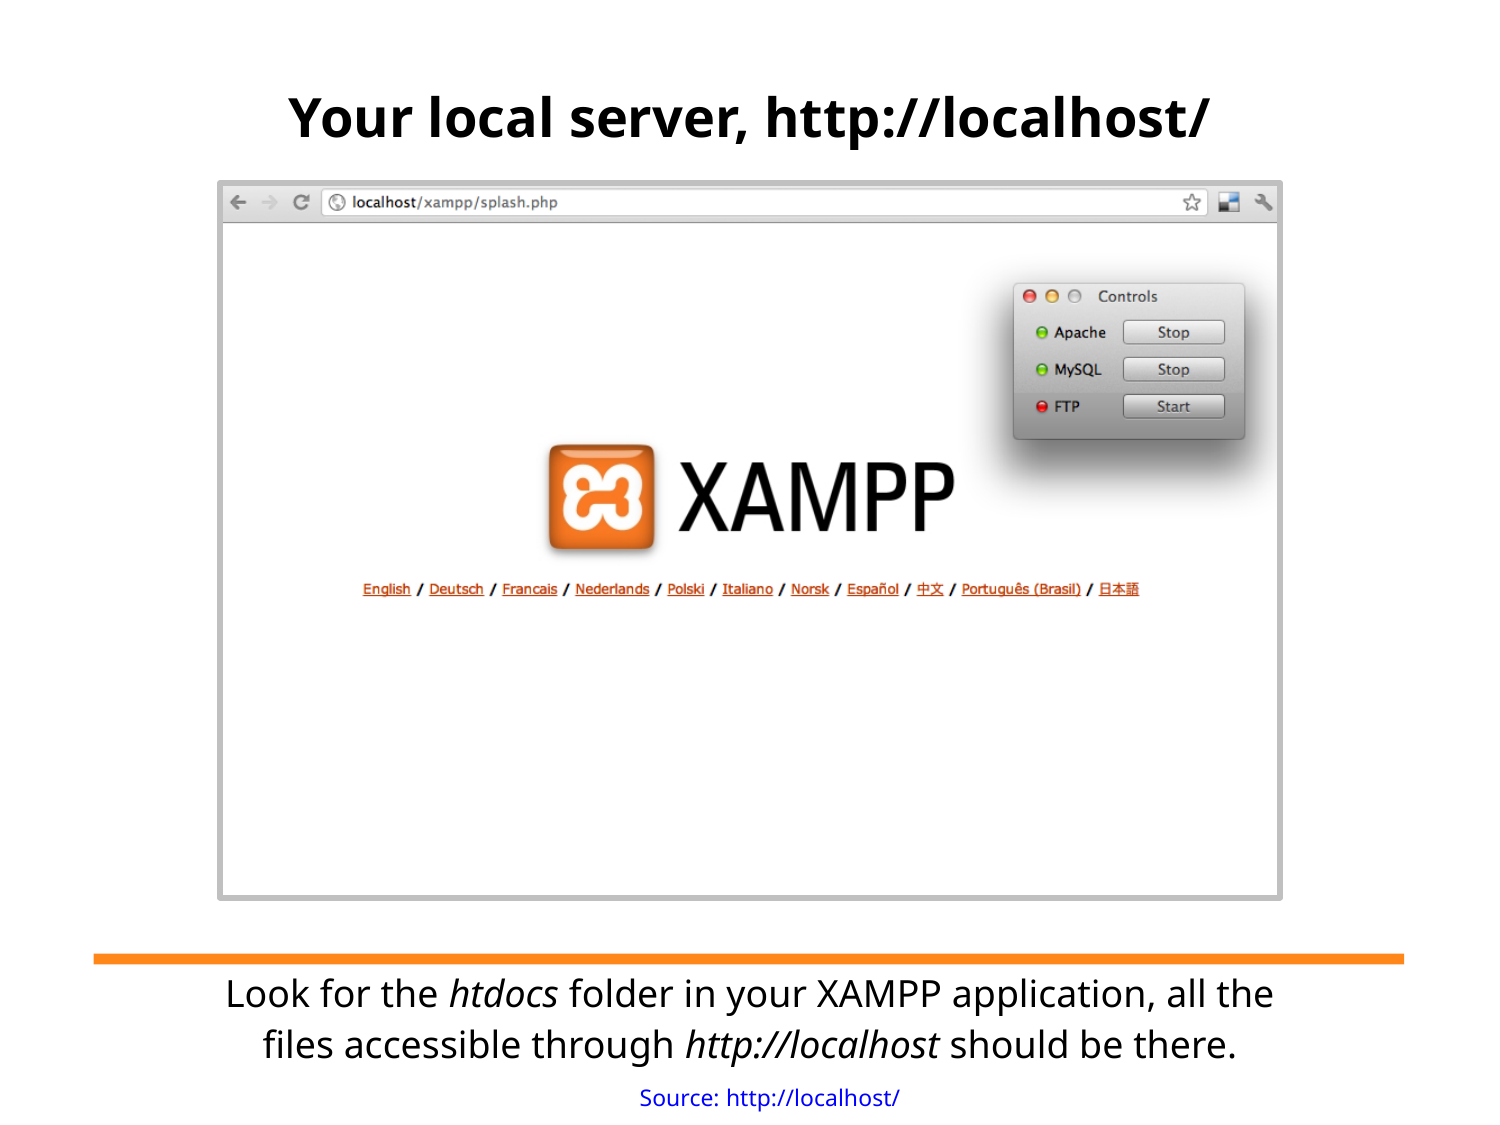

# Your local server, http://localhost/
Look for the htdocs folder in your XAMPP application, all the files accessible through http://localhost should be there.
Source: http://localhost/